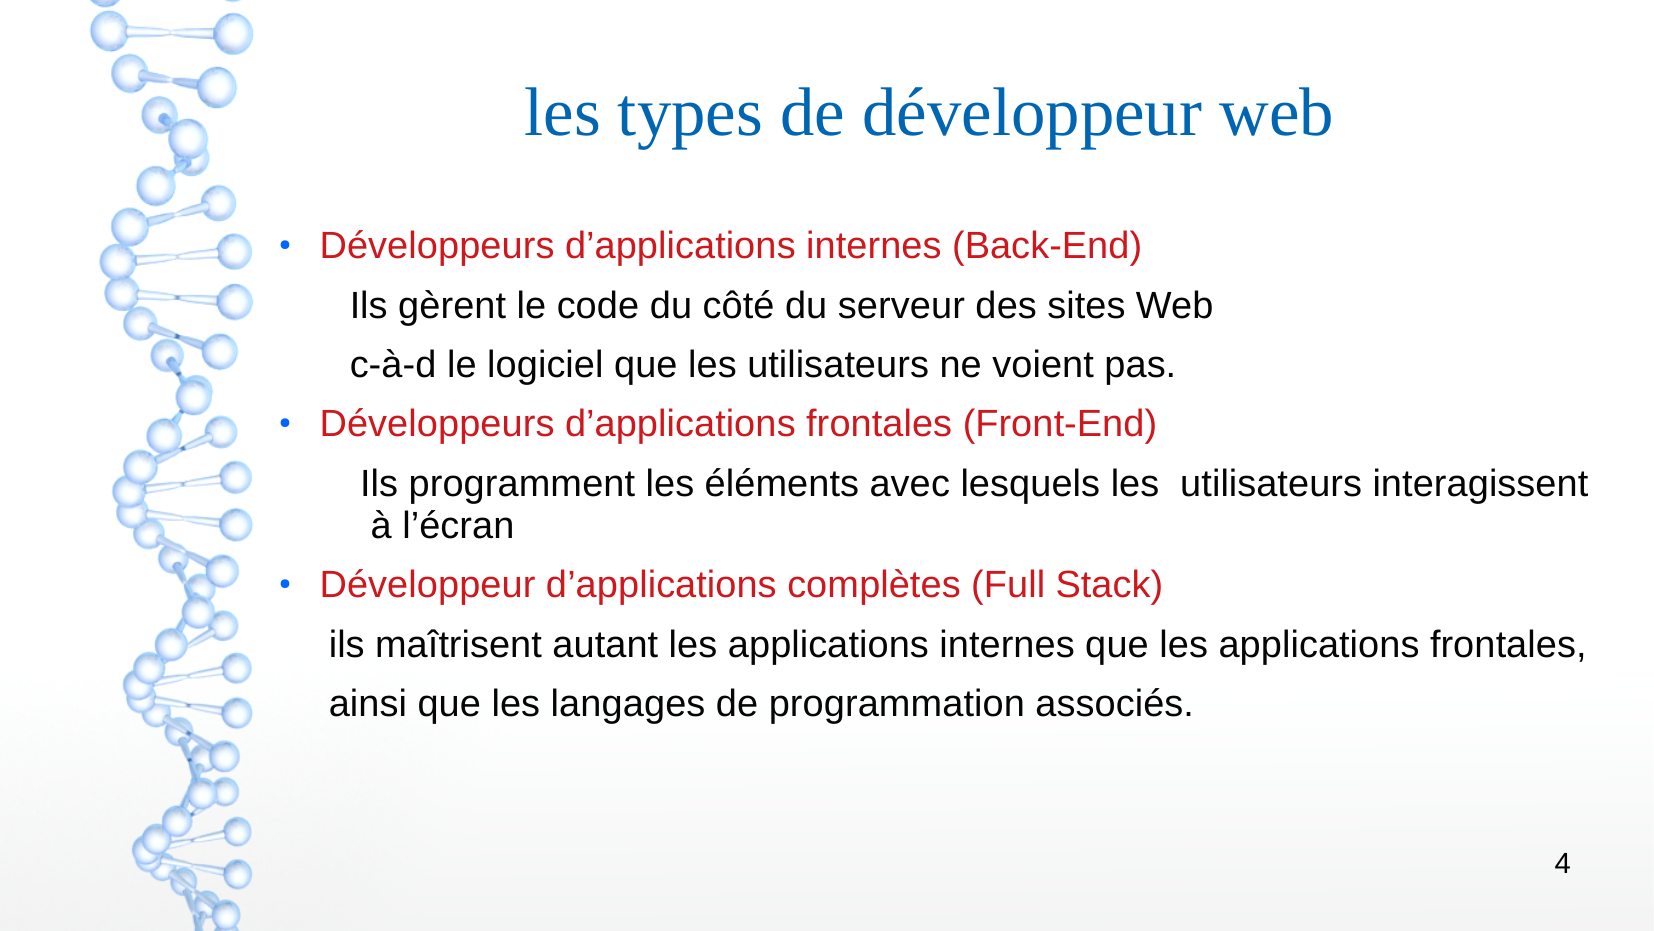

# les types de développeur web
Développeurs d’applications internes (Back-End)
 Ils gèrent le code du côté du serveur des sites Web
 c-à-d le logiciel que les utilisateurs ne voient pas.
Développeurs d’applications frontales (Front-End)
 Ils programment les éléments avec lesquels les utilisateurs interagissent à l’écran
Développeur d’applications complètes (Full Stack)
 ils maîtrisent autant les applications internes que les applications frontales,
 ainsi que les langages de programmation associés.
4